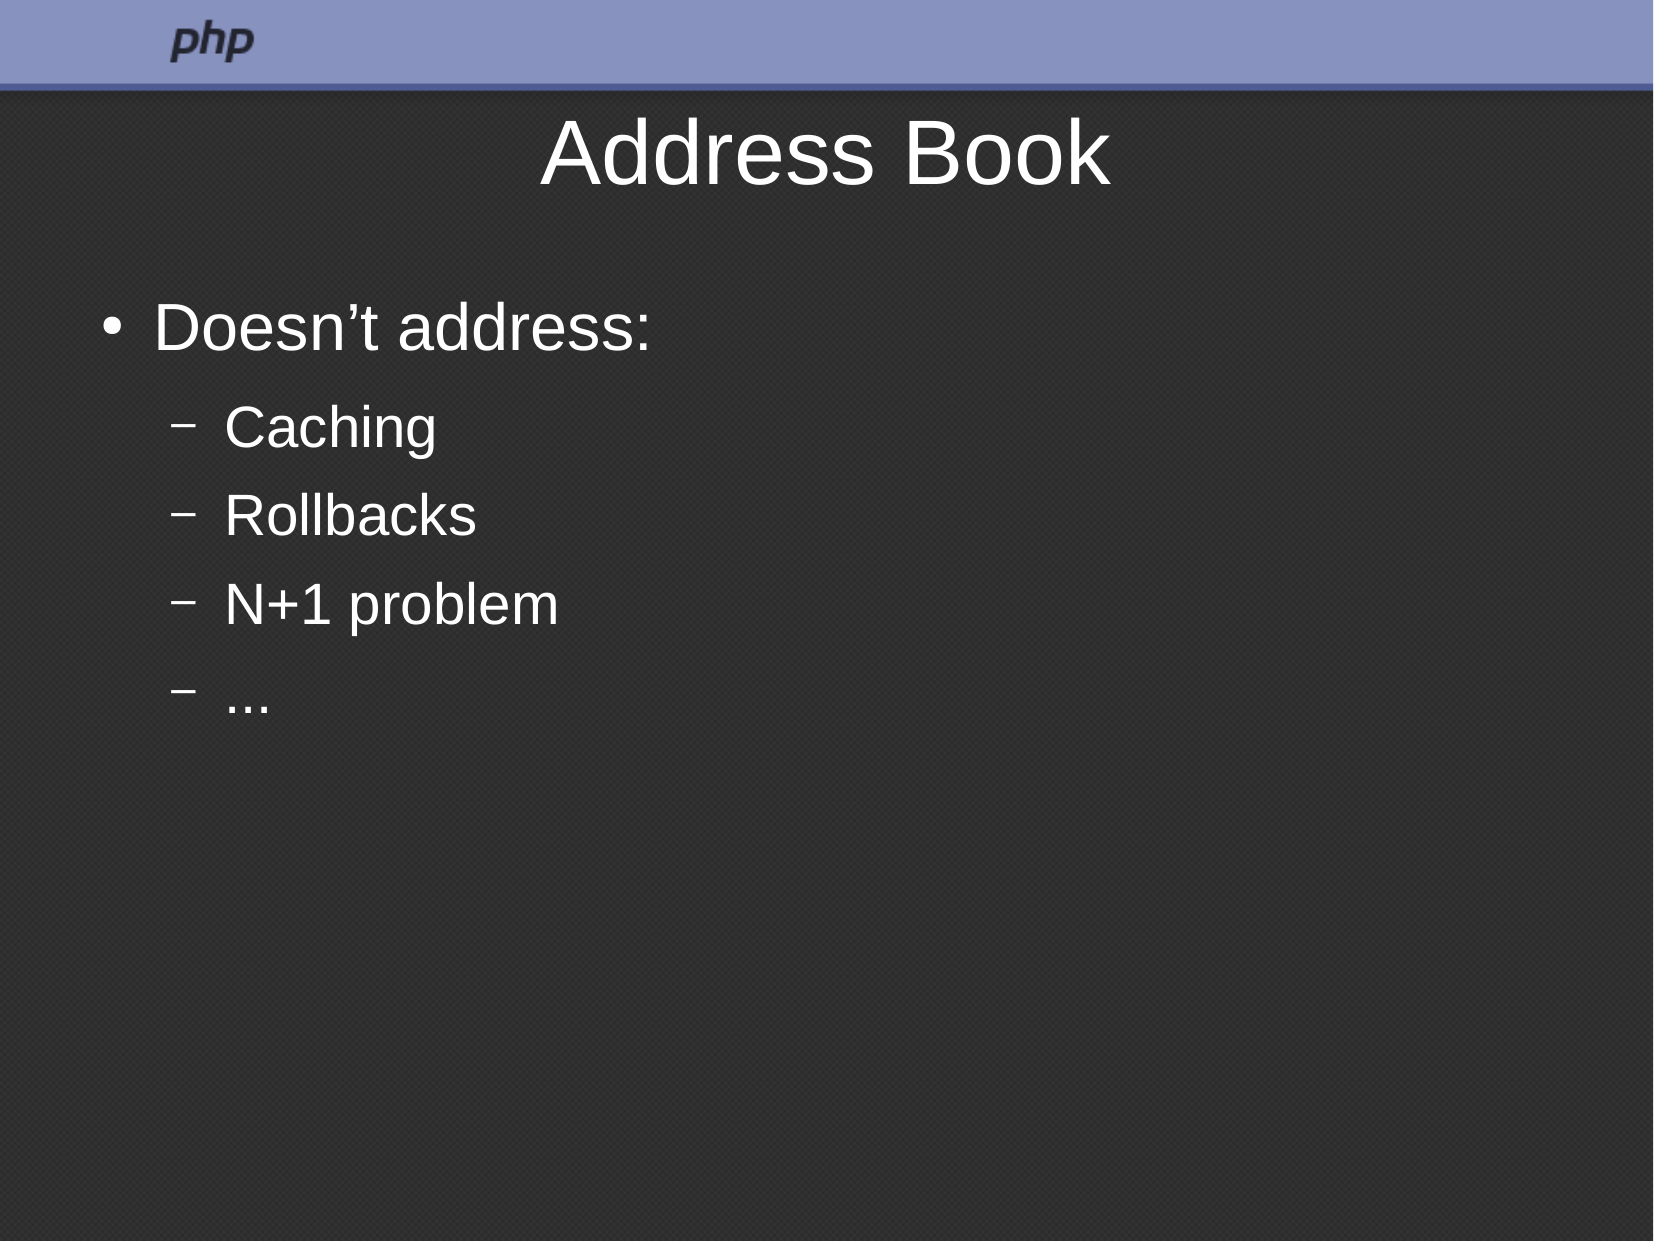

# Address Book
Doesn’t address:
Caching
Rollbacks
N+1 problem
...